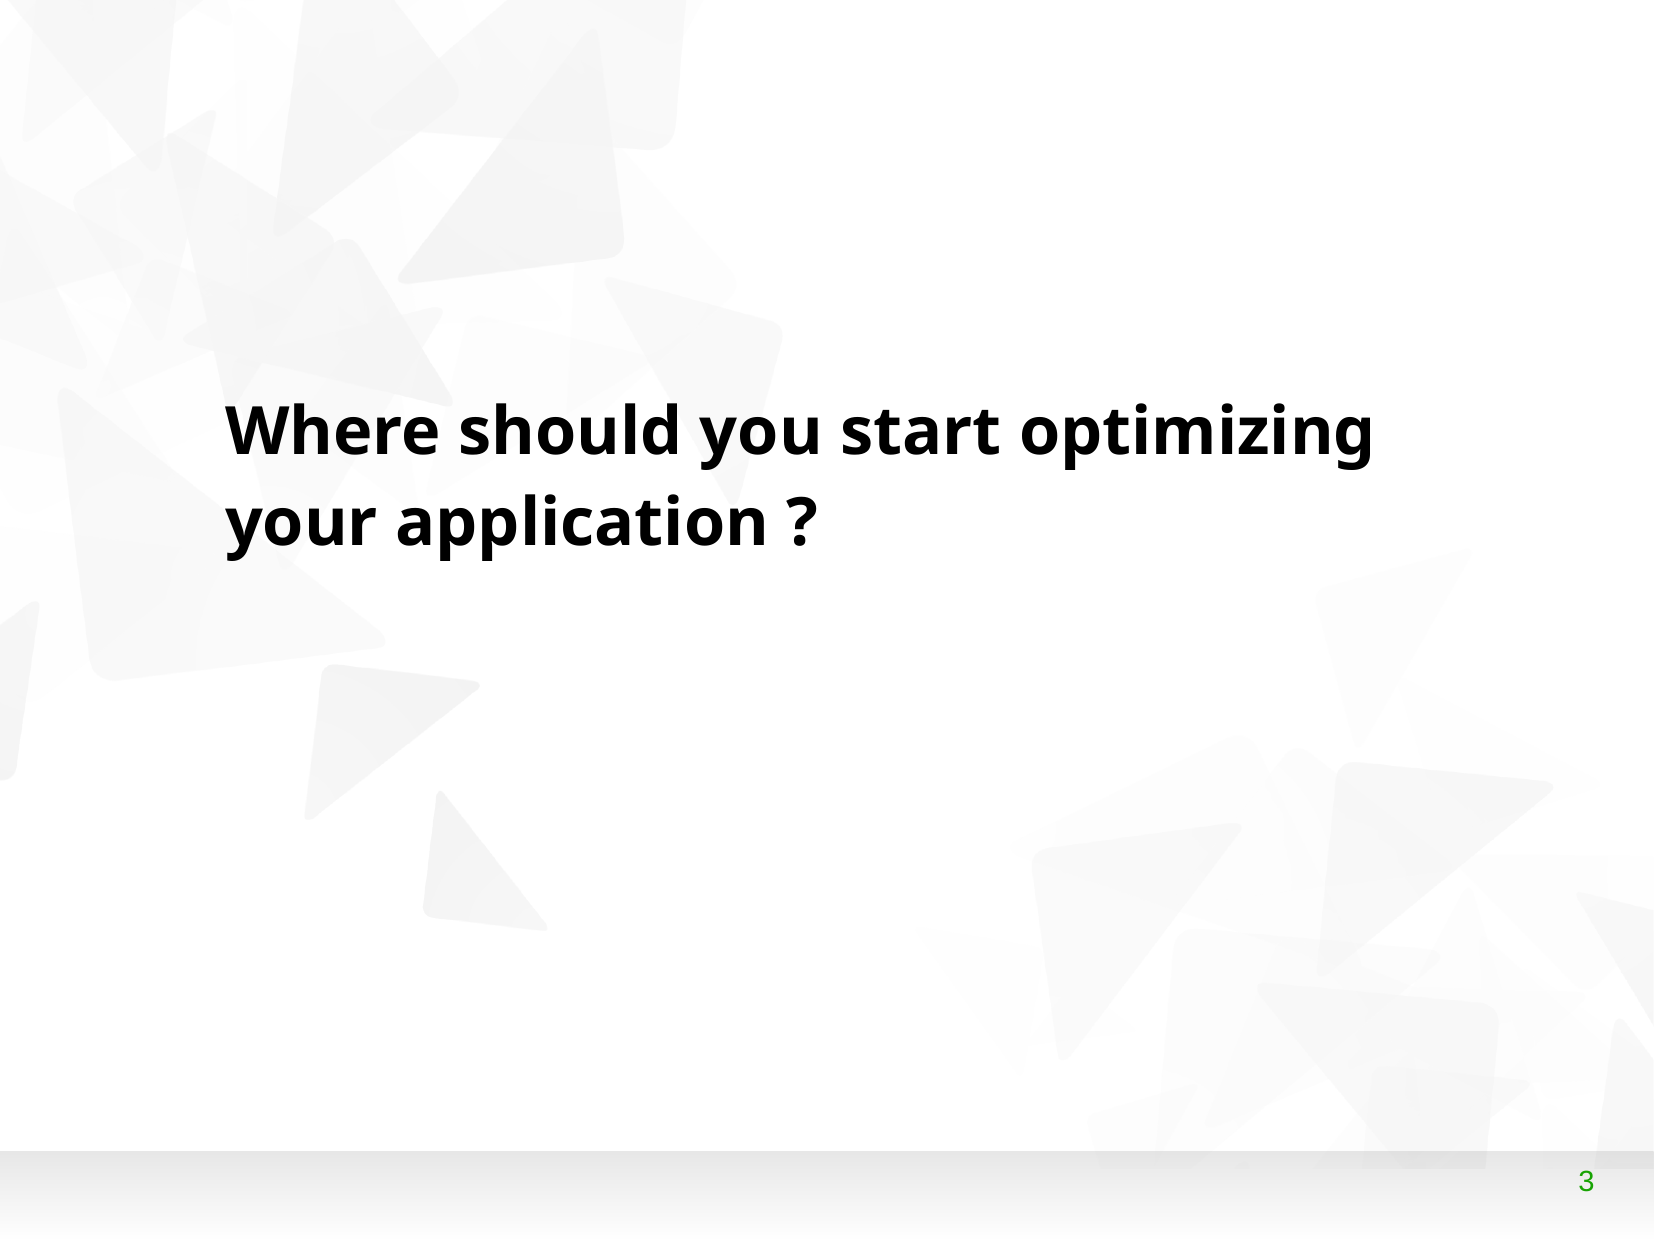

# Where should you start optimizing your application ?
3